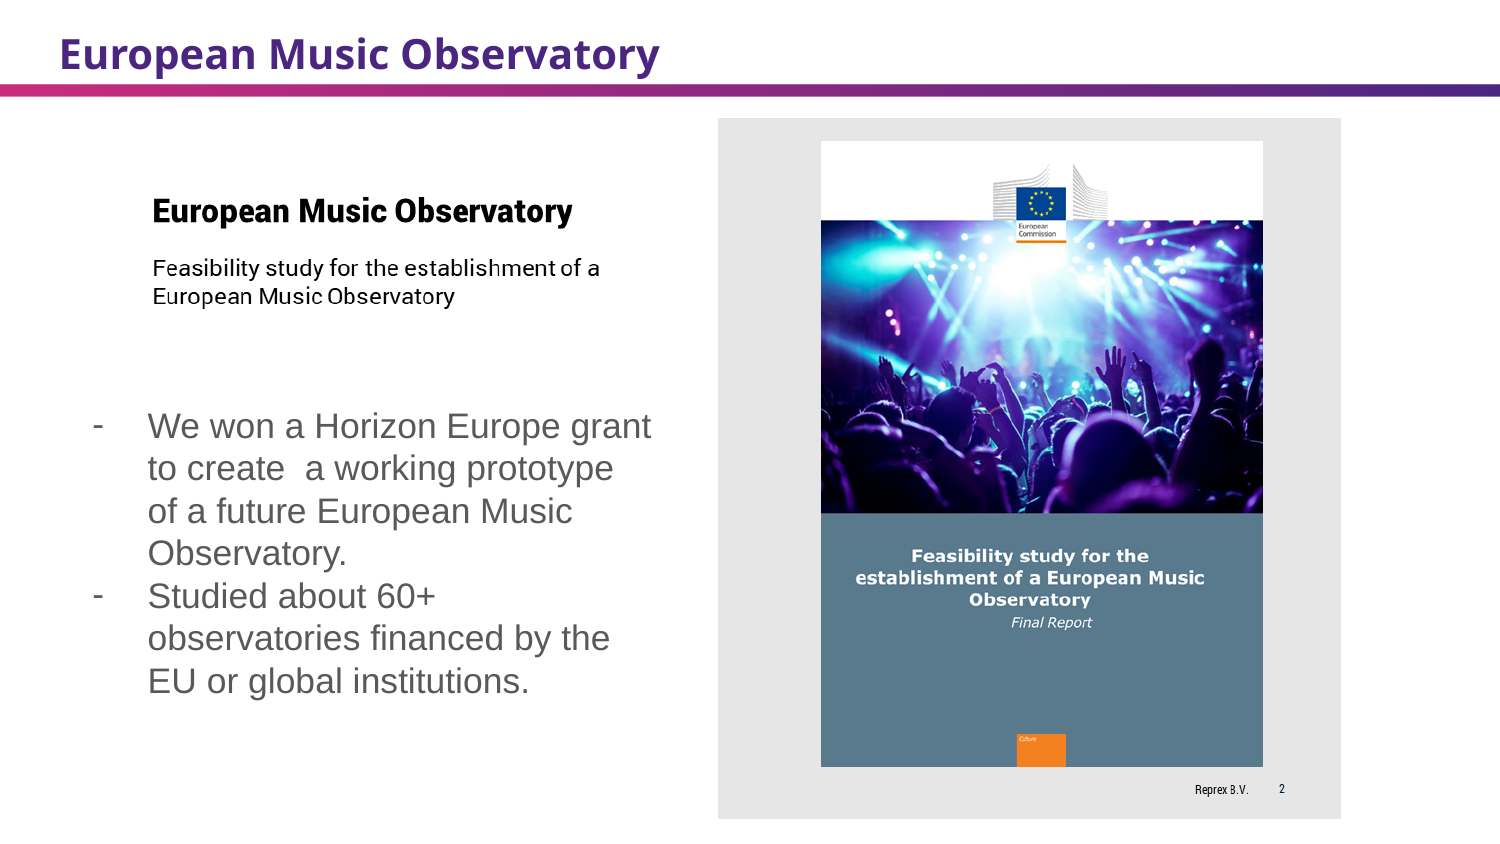

European Music Observatory
We won a Horizon Europe grant to create a working prototype of a future European Music Observatory.
Studied about 60+ observatories financed by the EU or global institutions.